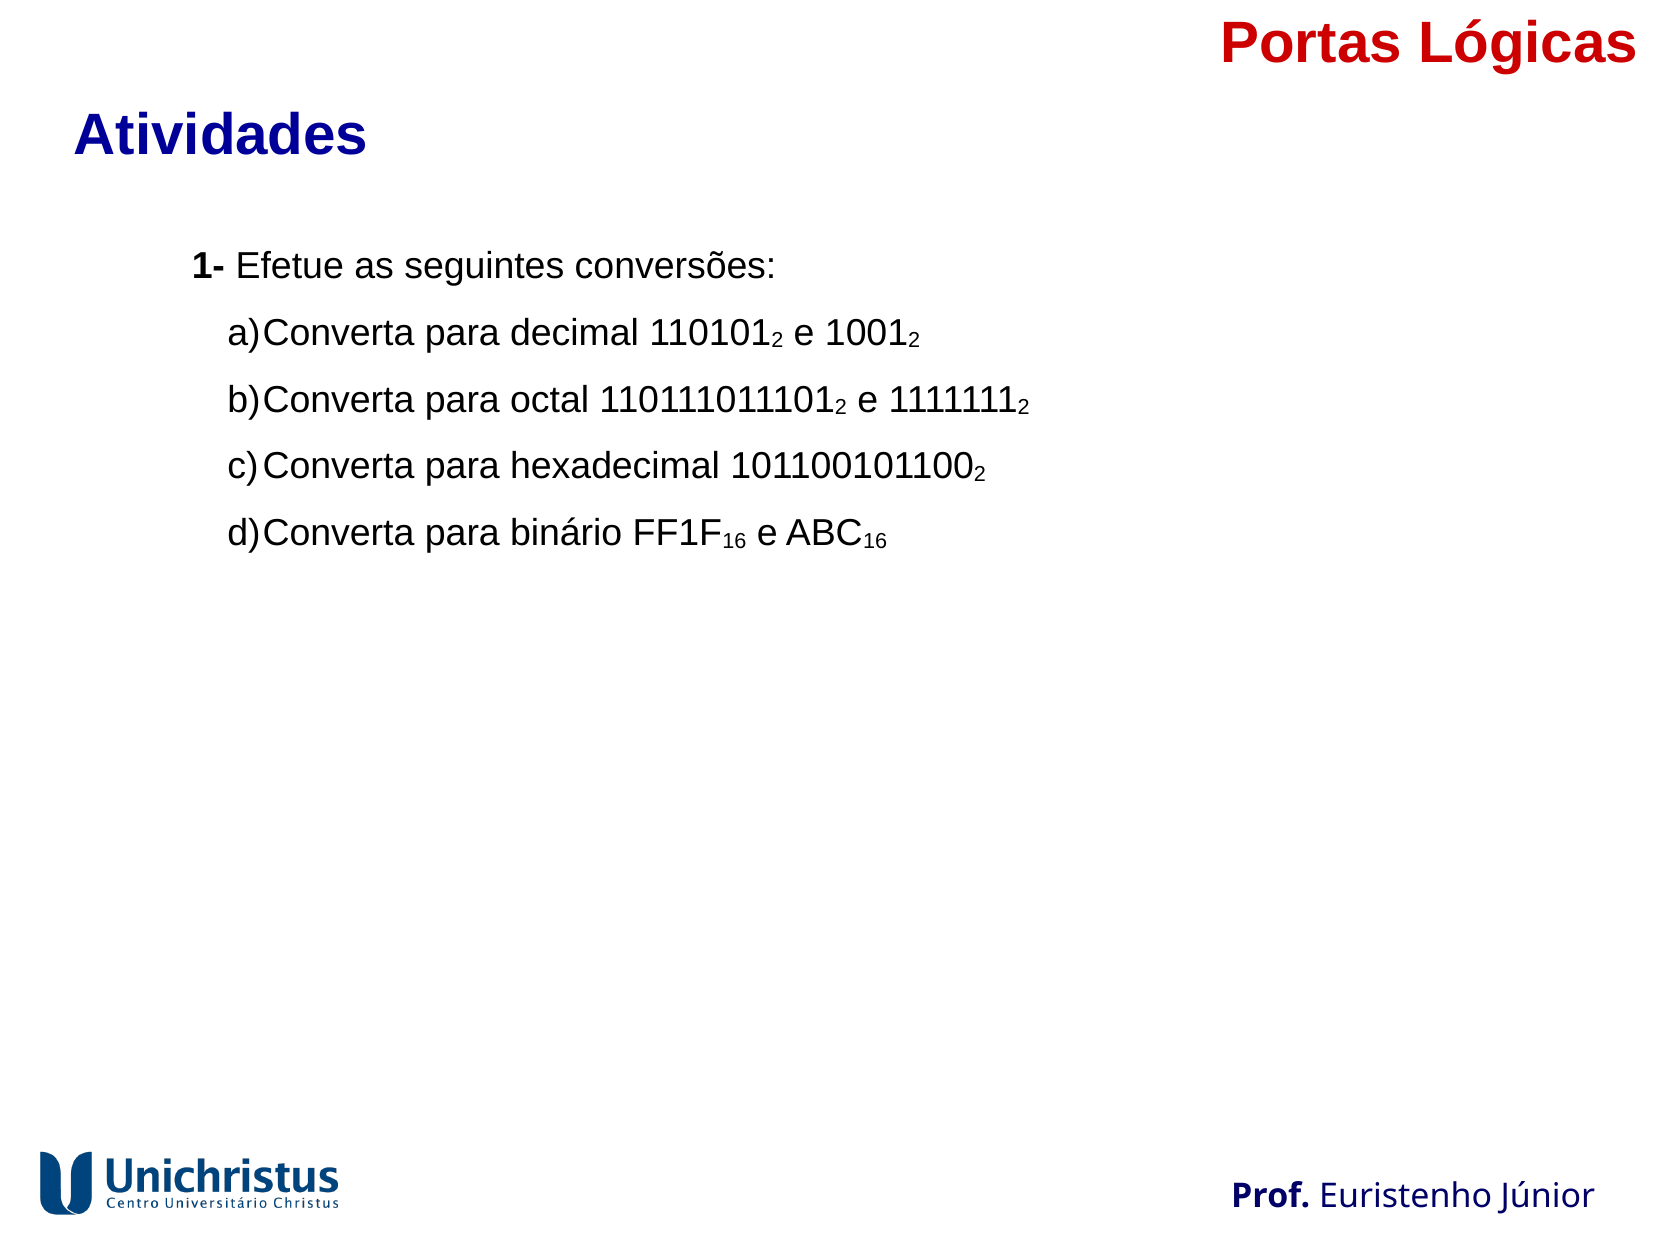

Portas Lógicas
Atividades
1- Efetue as seguintes conversões:
Converta para decimal 1101012 e 10012
Converta para octal 1101110111012 e 11111112
Converta para hexadecimal 1011001011002
Converta para binário FF1F16 e ABC16
Prof. Euristenho Júnior